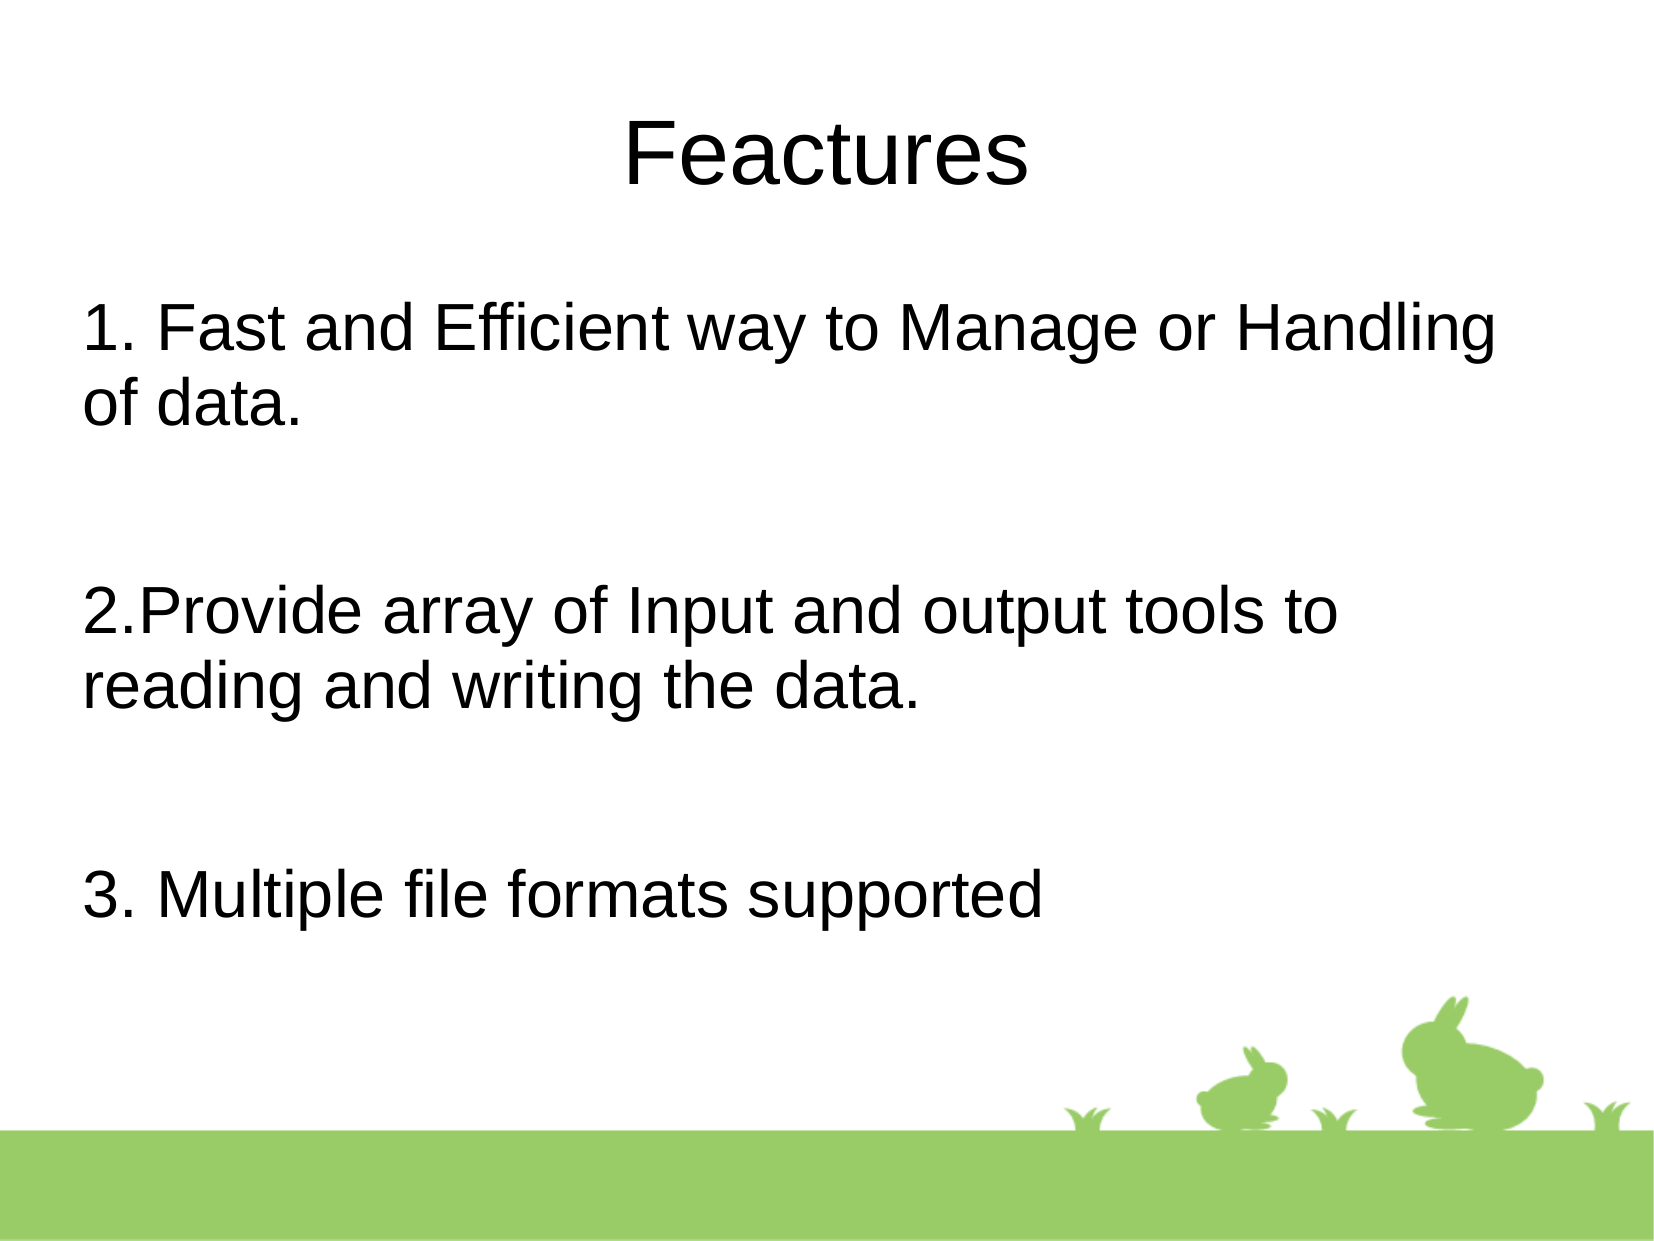

# Feactures
1. Fast and Efficient way to Manage or Handling of data.
2.Provide array of Input and output tools to reading and writing the data.
3. Multiple file formats supported